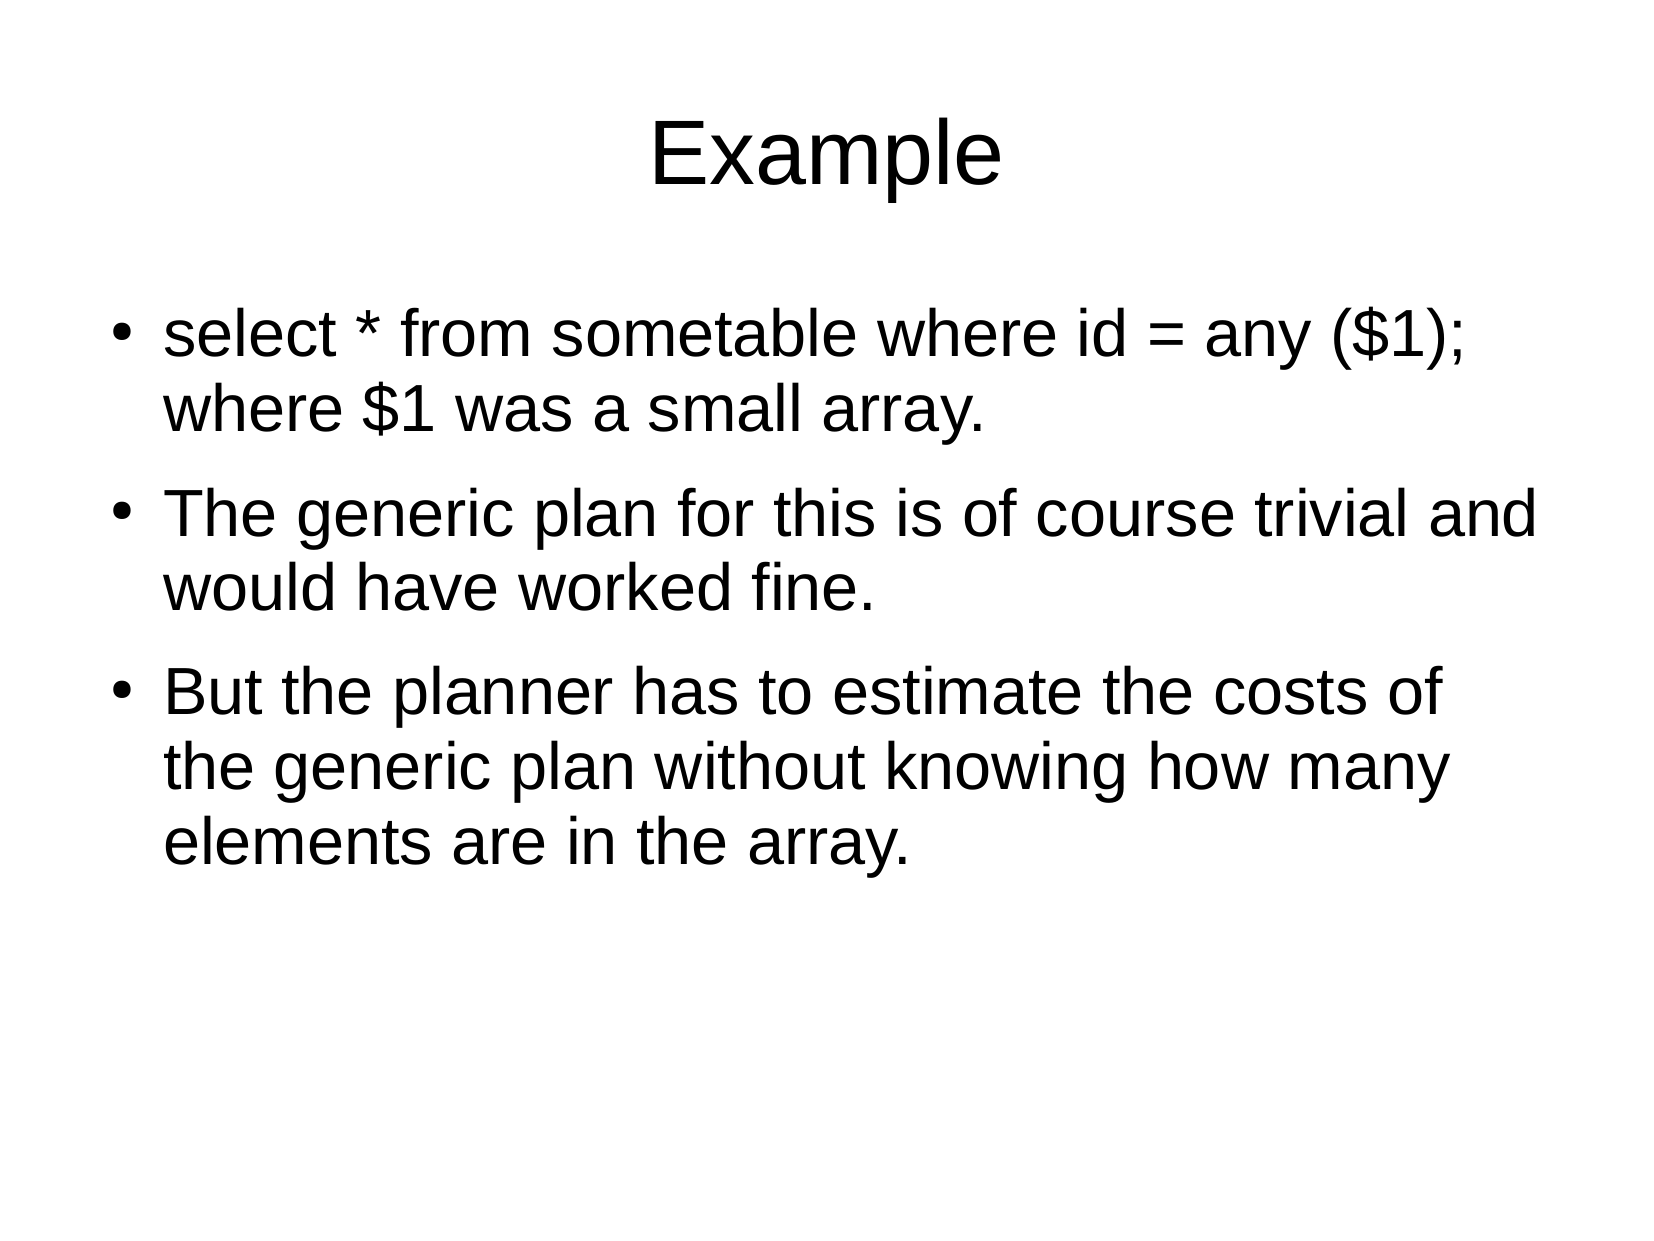

# Example
select * from sometable where id = any ($1); where $1 was a small array.
The generic plan for this is of course trivial and would have worked fine.
But the planner has to estimate the costs of the generic plan without knowing how many elements are in the array.